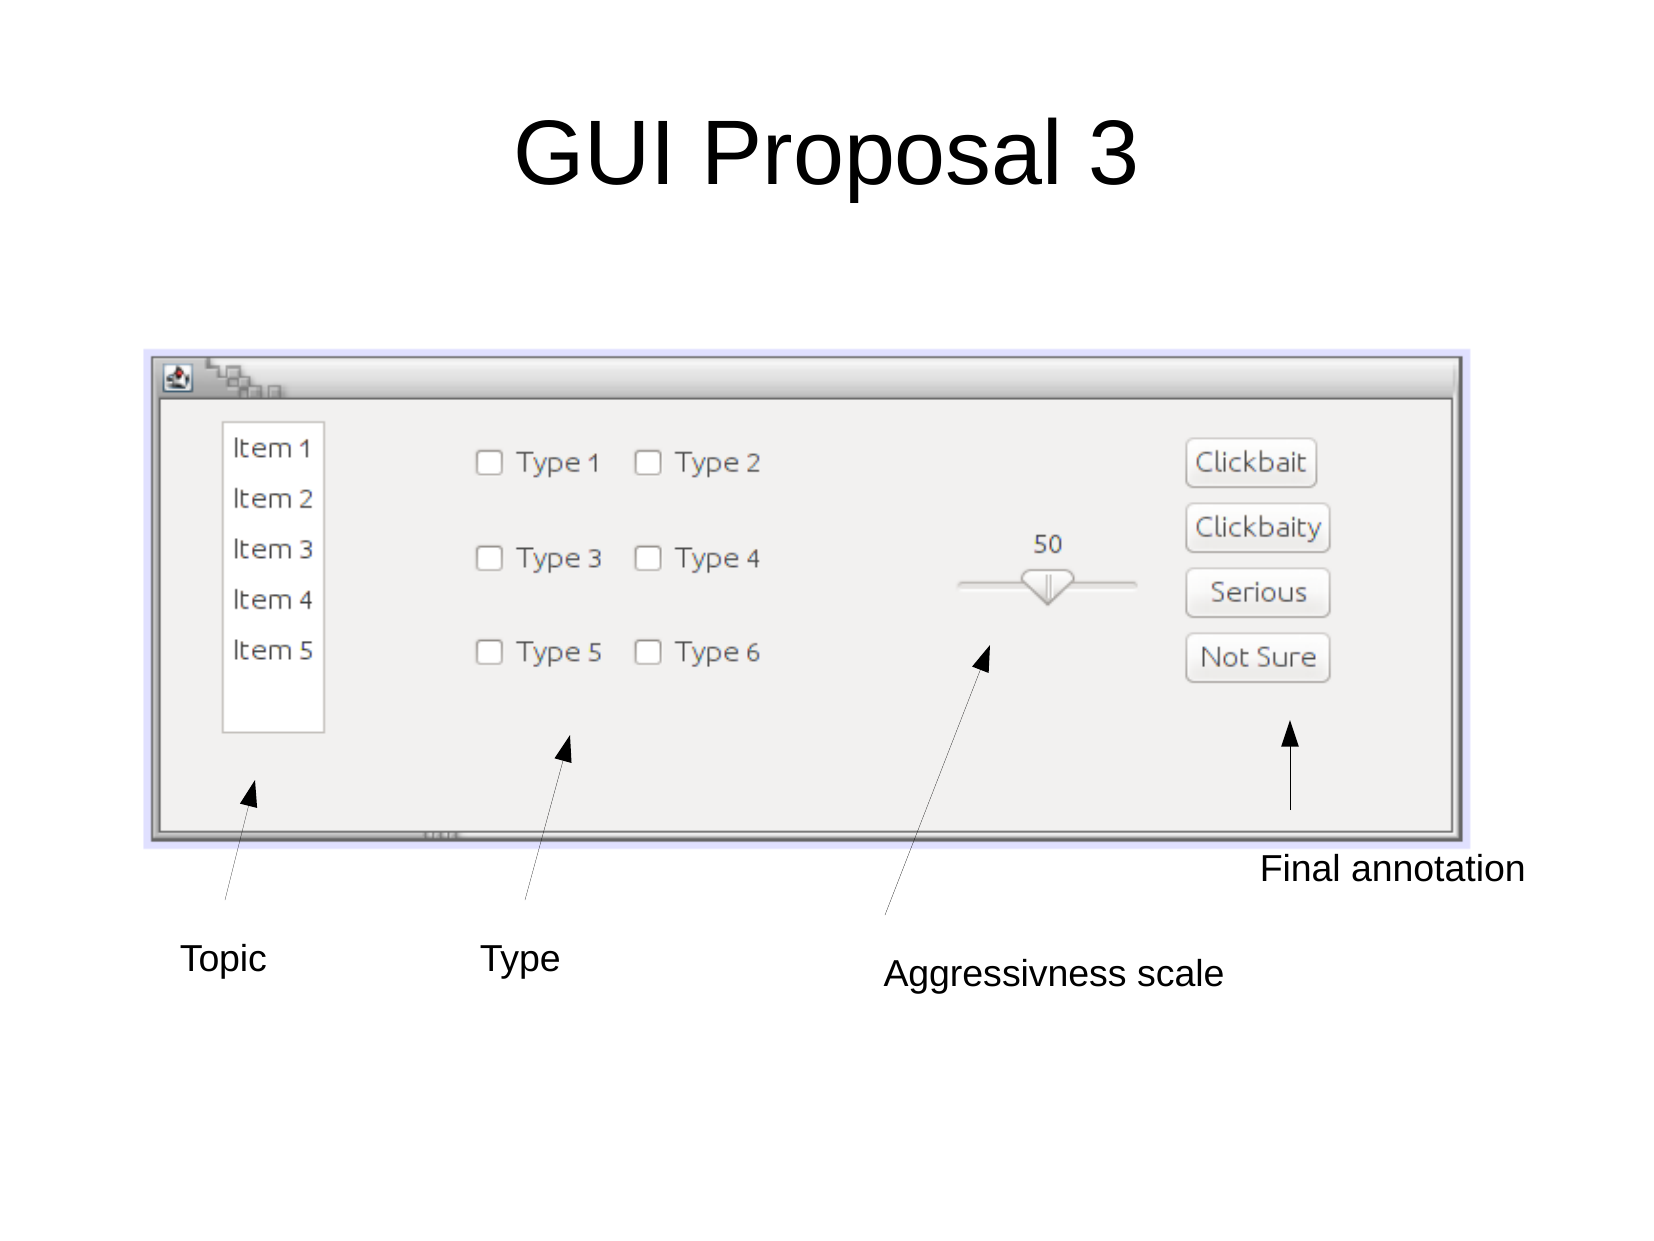

# GUI Proposal 3
Final annotation
Topic
Type
Aggressivness scale